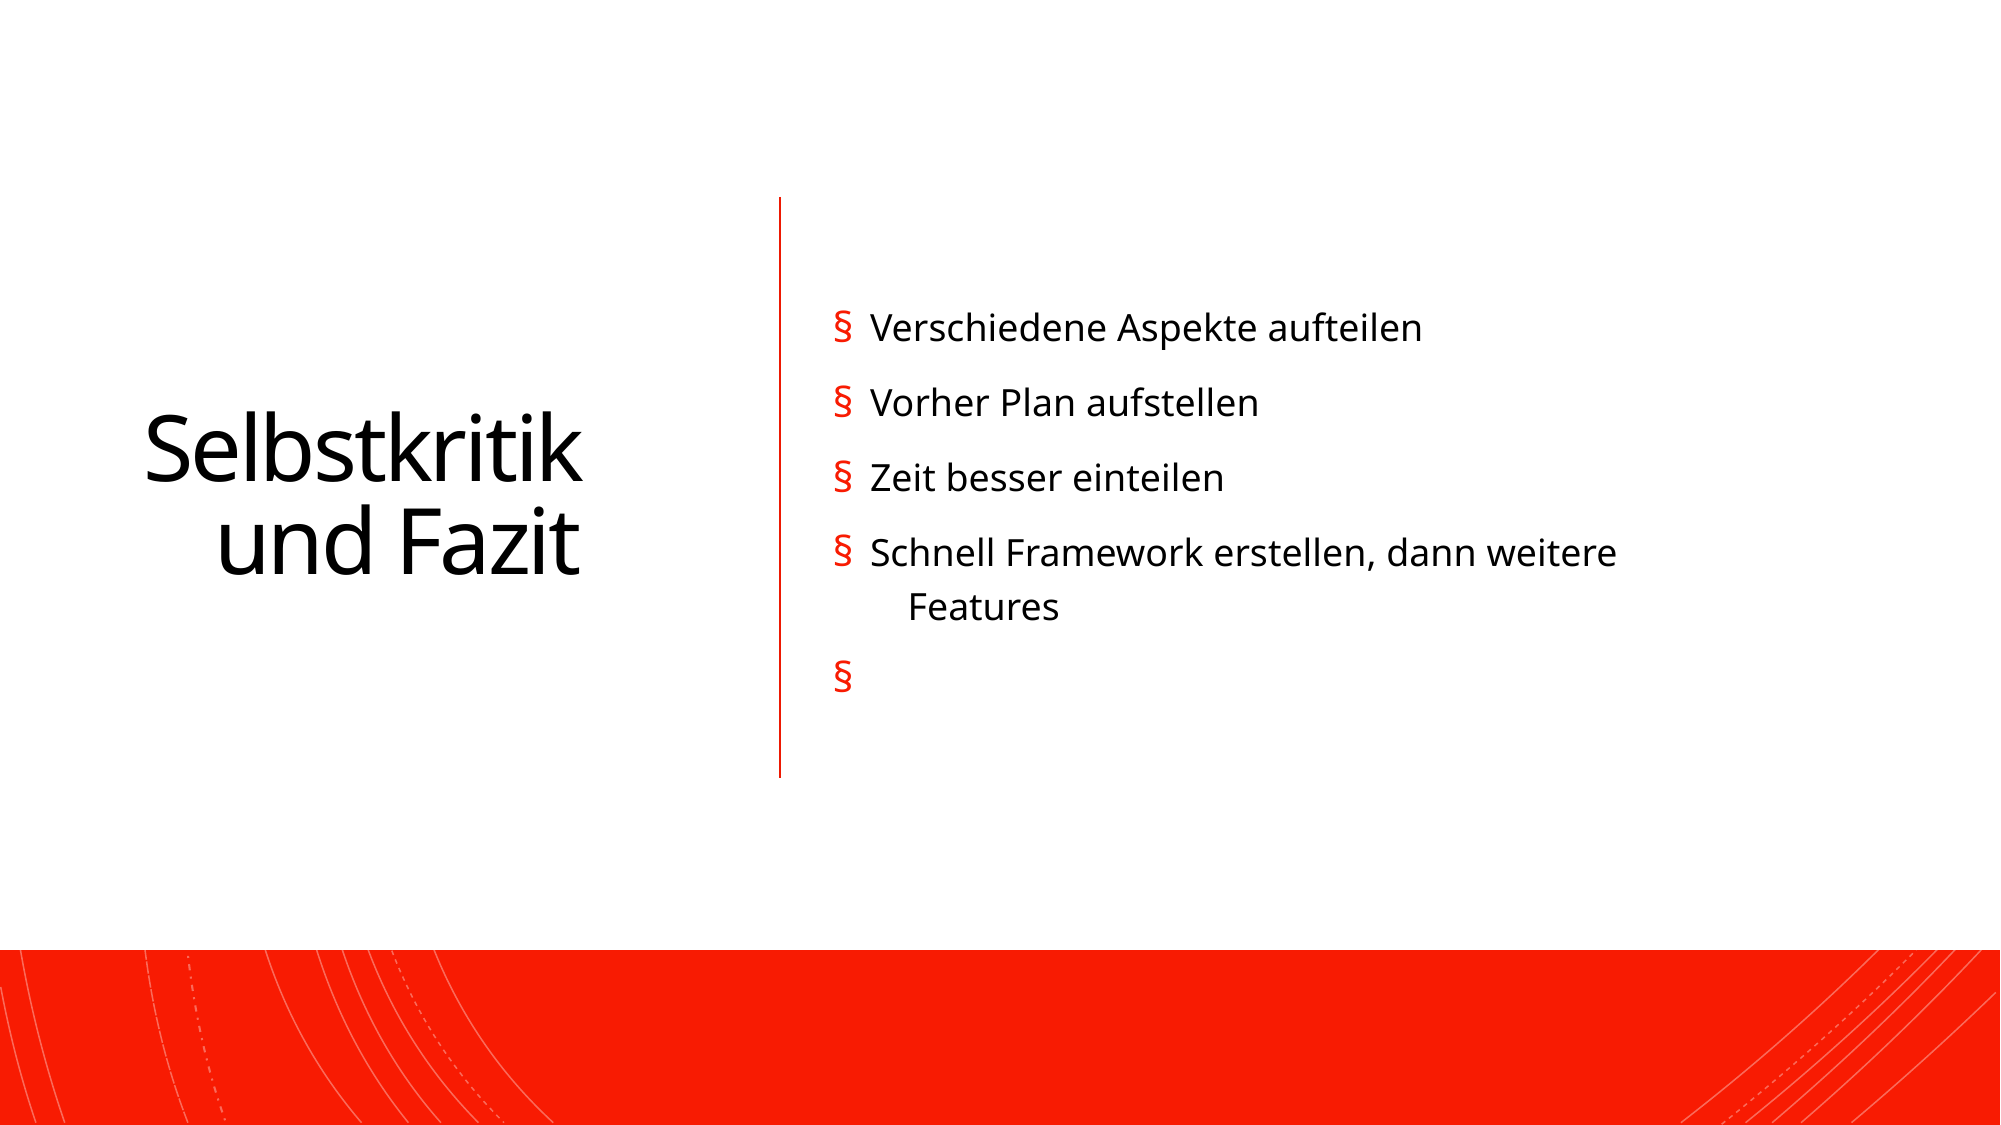

# Selbstkritik und Fazit
Verschiedene Aspekte aufteilen
Vorher Plan aufstellen
Zeit besser einteilen
Schnell Framework erstellen, dann weitere Features